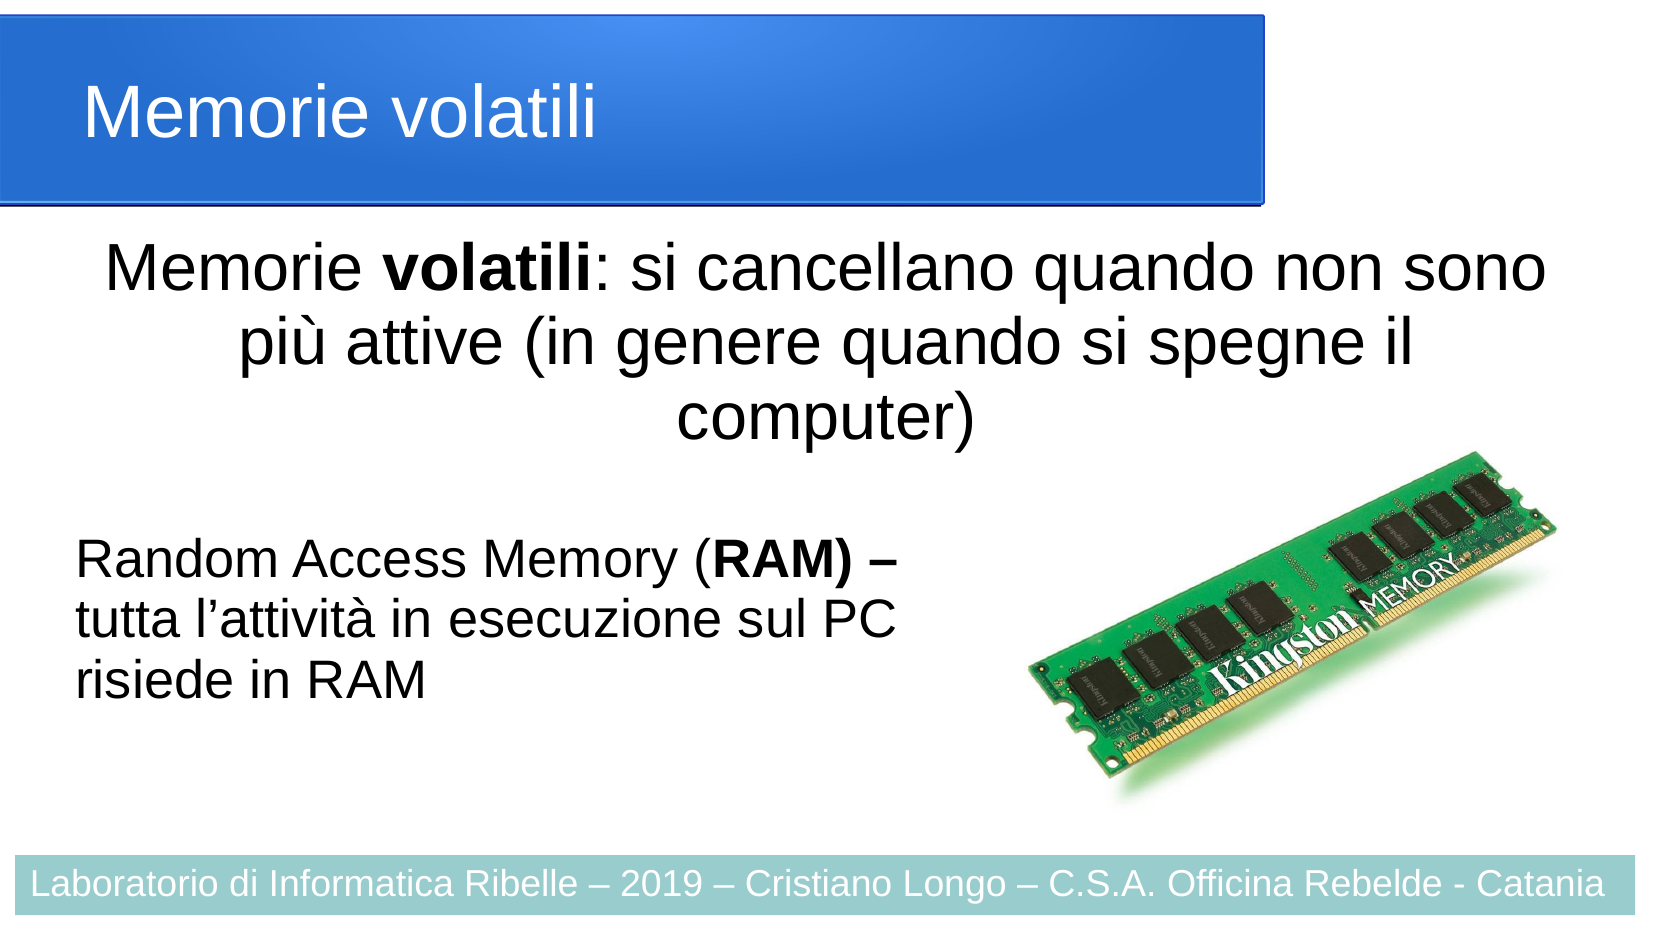

# Memorie volatili
Memorie volatili: si cancellano quando non sono più attive (in genere quando si spegne il computer)
Random Access Memory (RAM) – tutta l’attività in esecuzione sul PC risiede in RAM
Laboratorio di Informatica Ribelle – 2019 – Cristiano Longo – C.S.A. Officina Rebelde - Catania